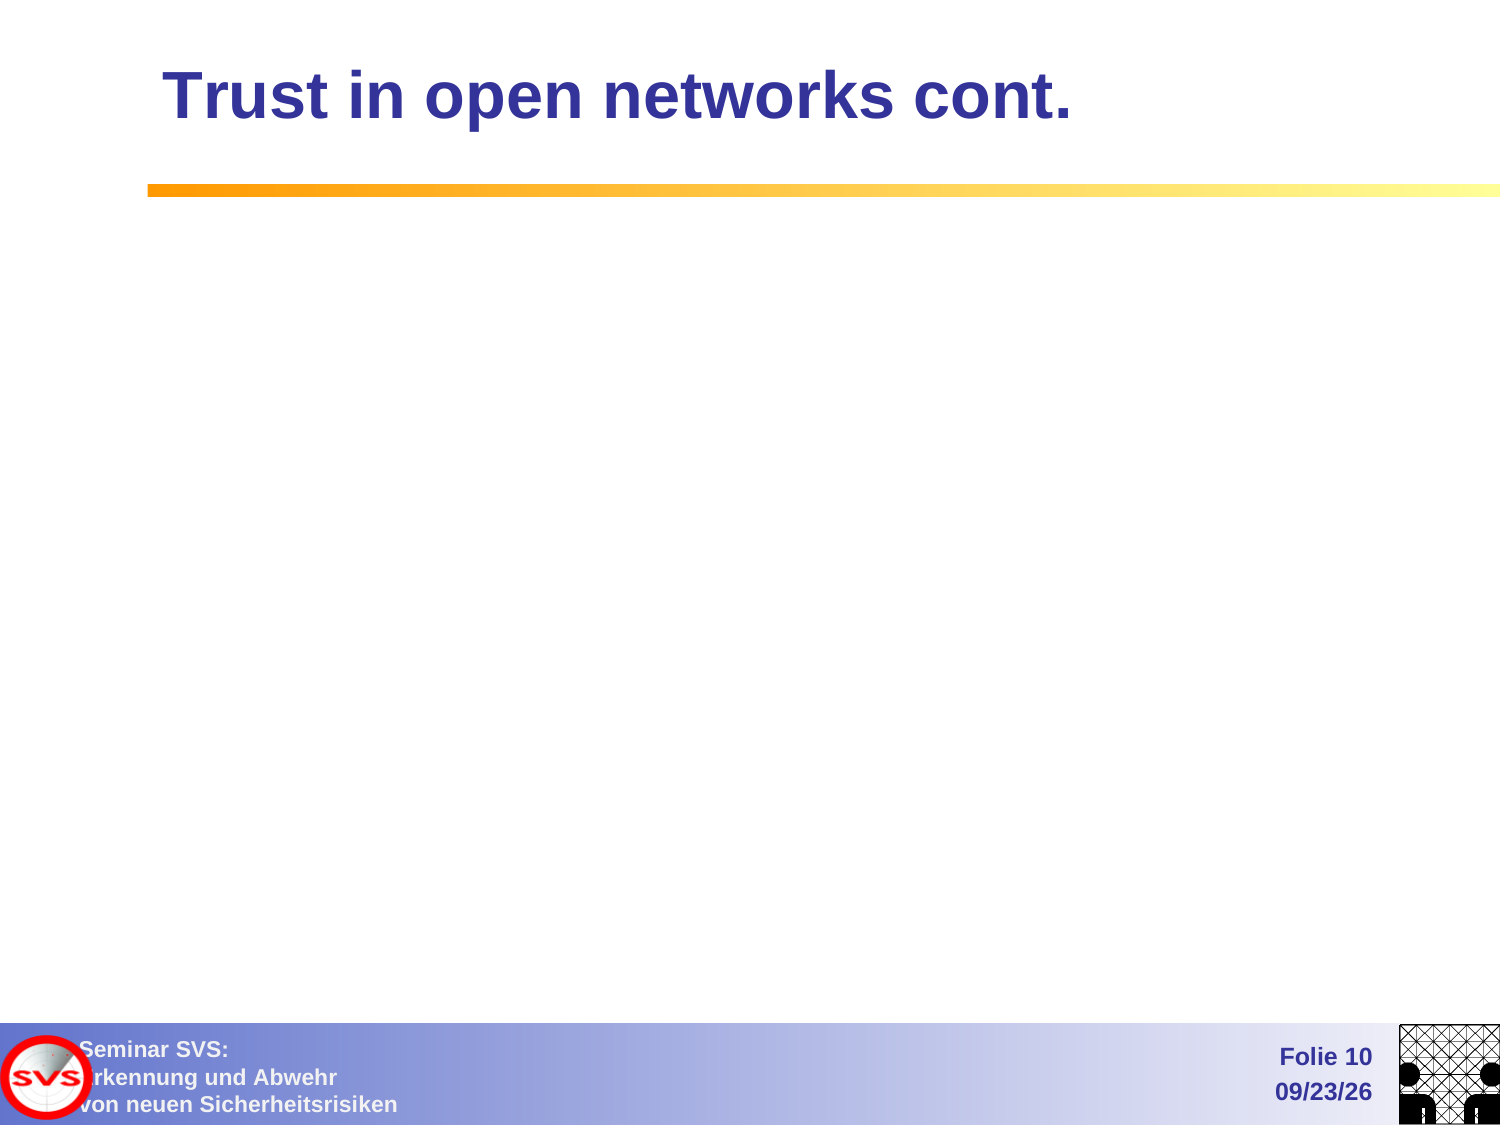

# Trust in open networks cont.
10